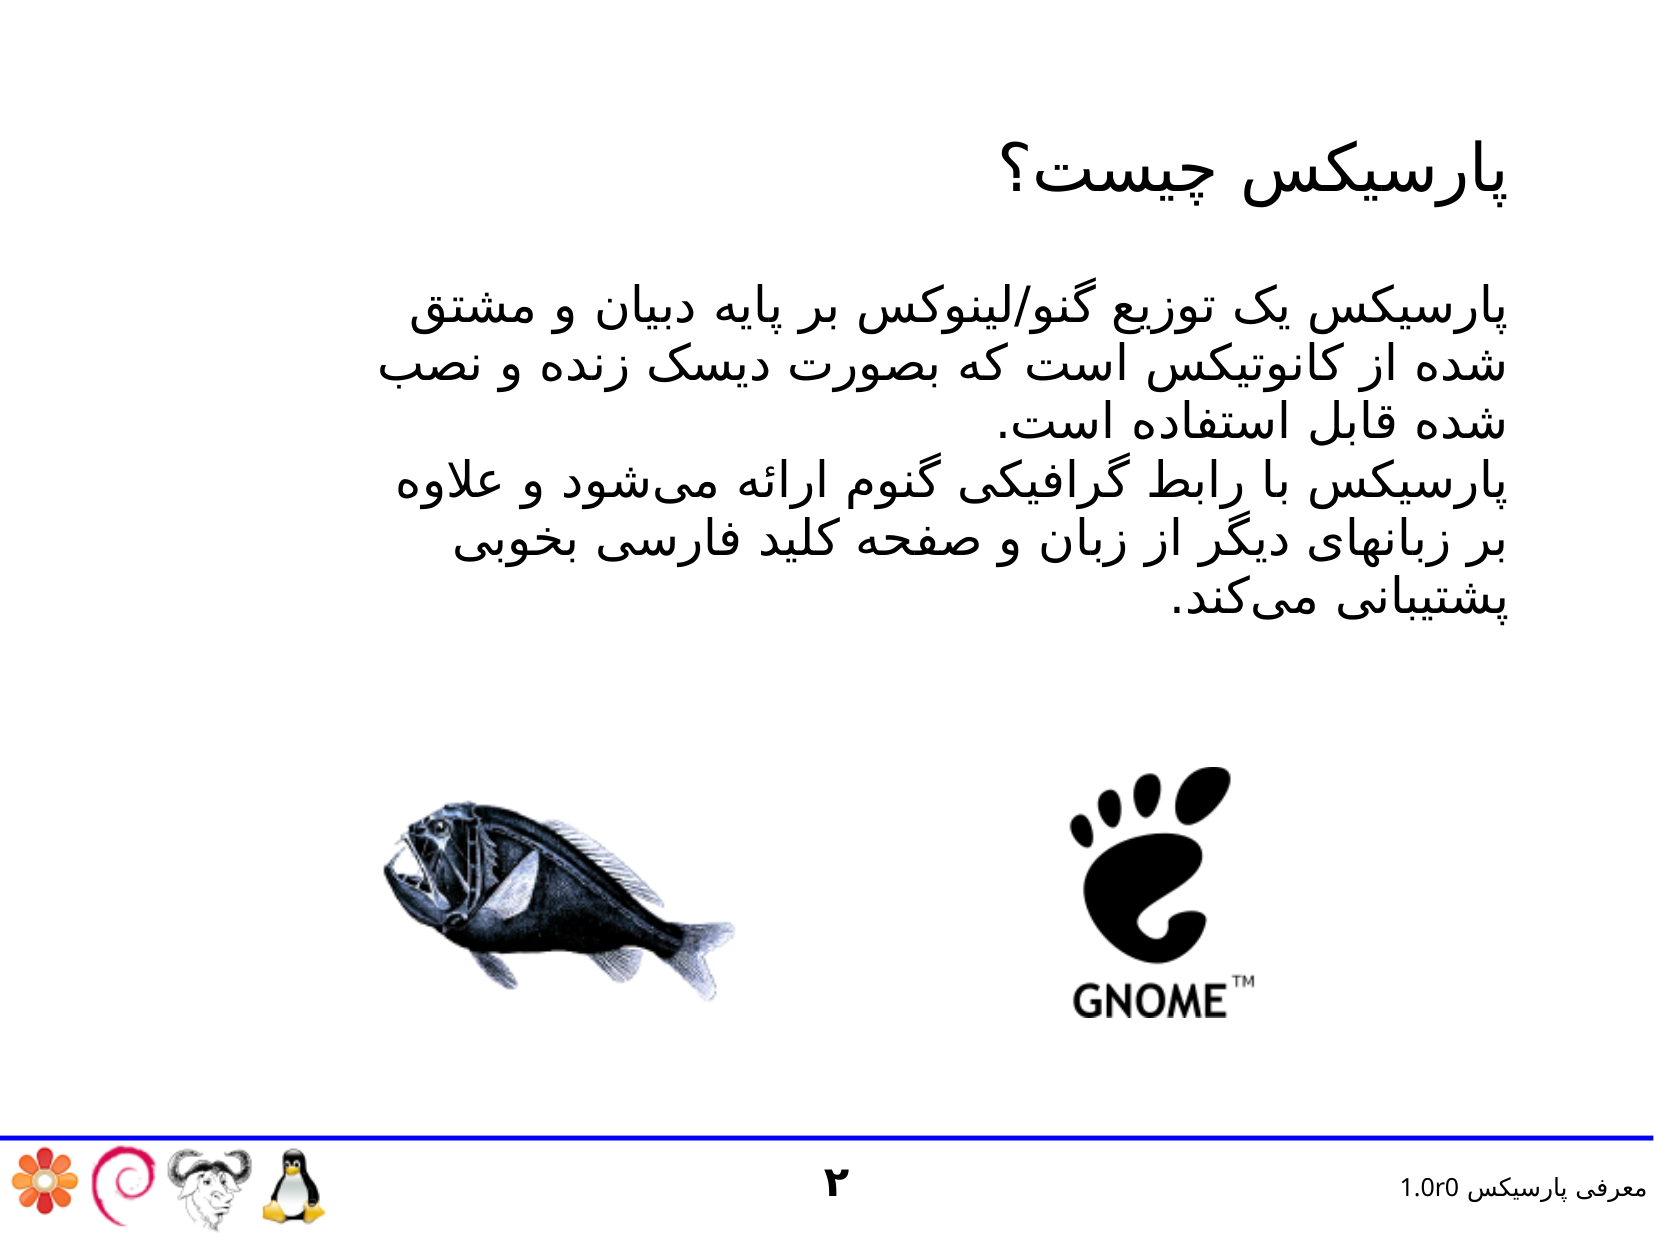

پارسیکس چیست؟
پارسیکس یک توزیع گنو/لینوکس بر پایه دبیان و مشتق شده از کانوتیکس است که بصورت دیسک زنده و نصب شده قابل استفاده است.
پارسیکس با رابط گرافیکی گنوم ارائه می‌شود و علاوه بر زبانهای دیگر از زبان و صفحه کلید فارسی بخوبی پشتیبانی می‌کند.
۲
معرفی پارسیکس 1.0r0